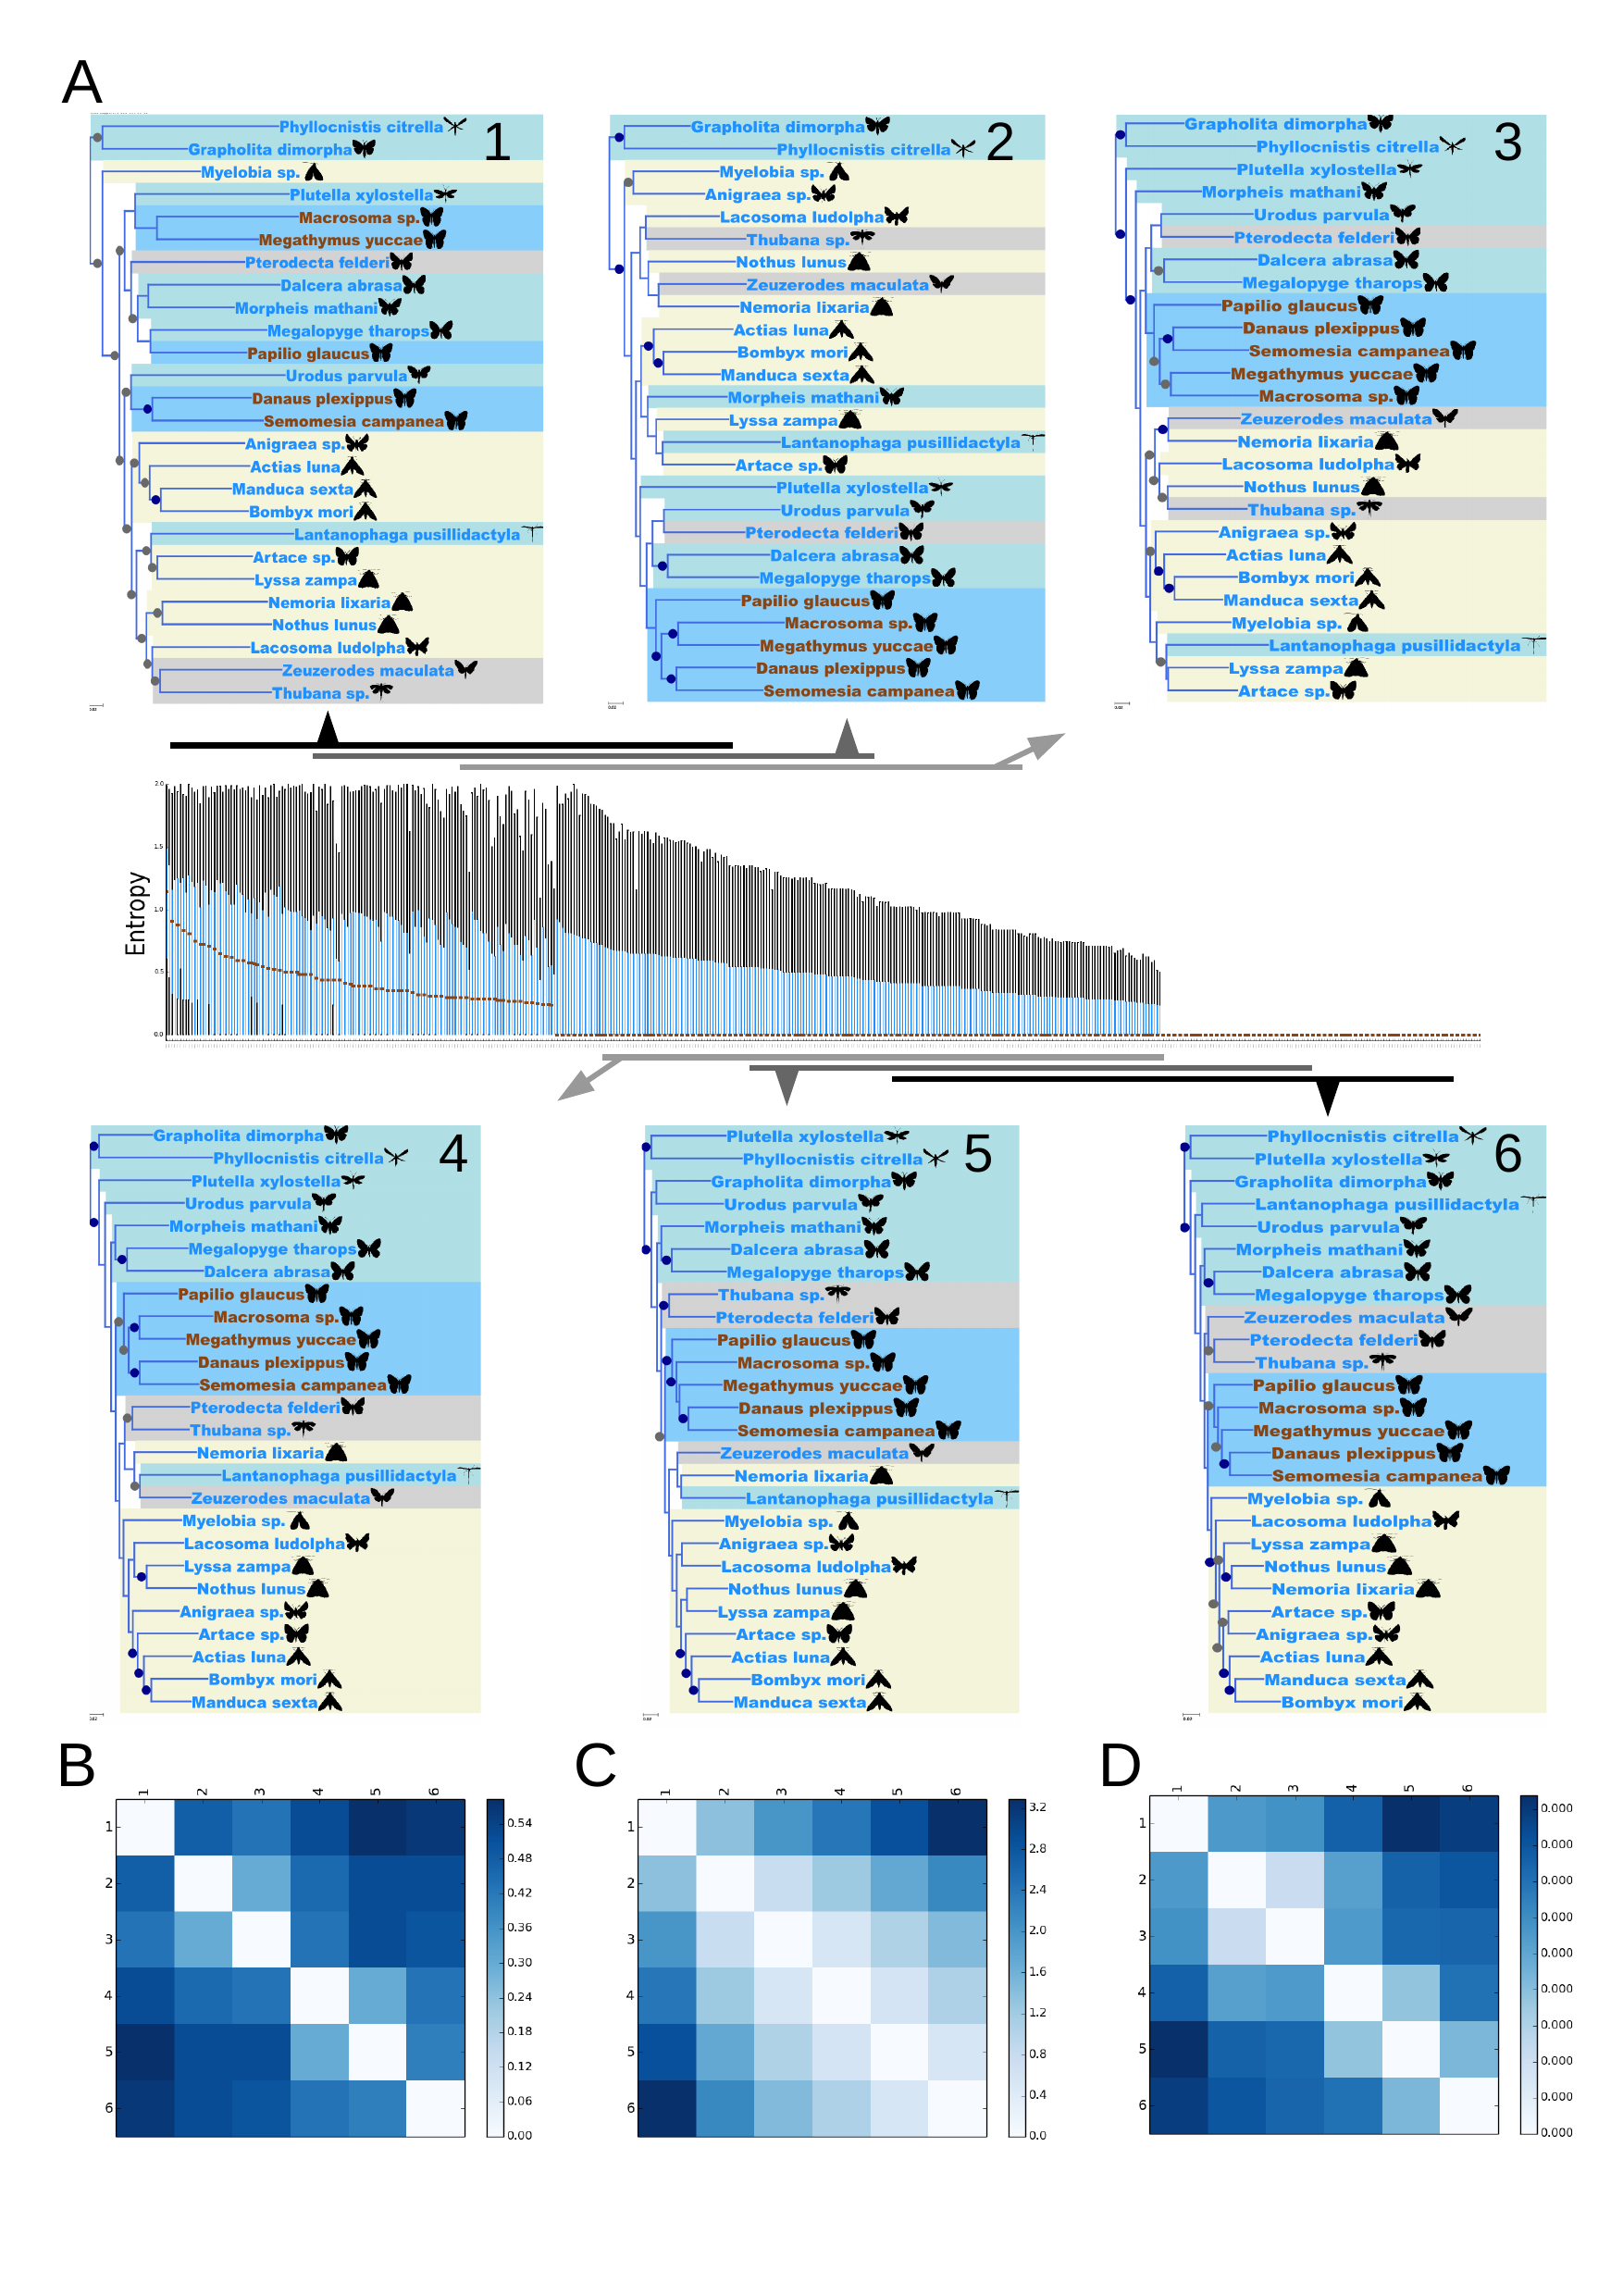

A
1
2
3
4
5
6
B
C
D